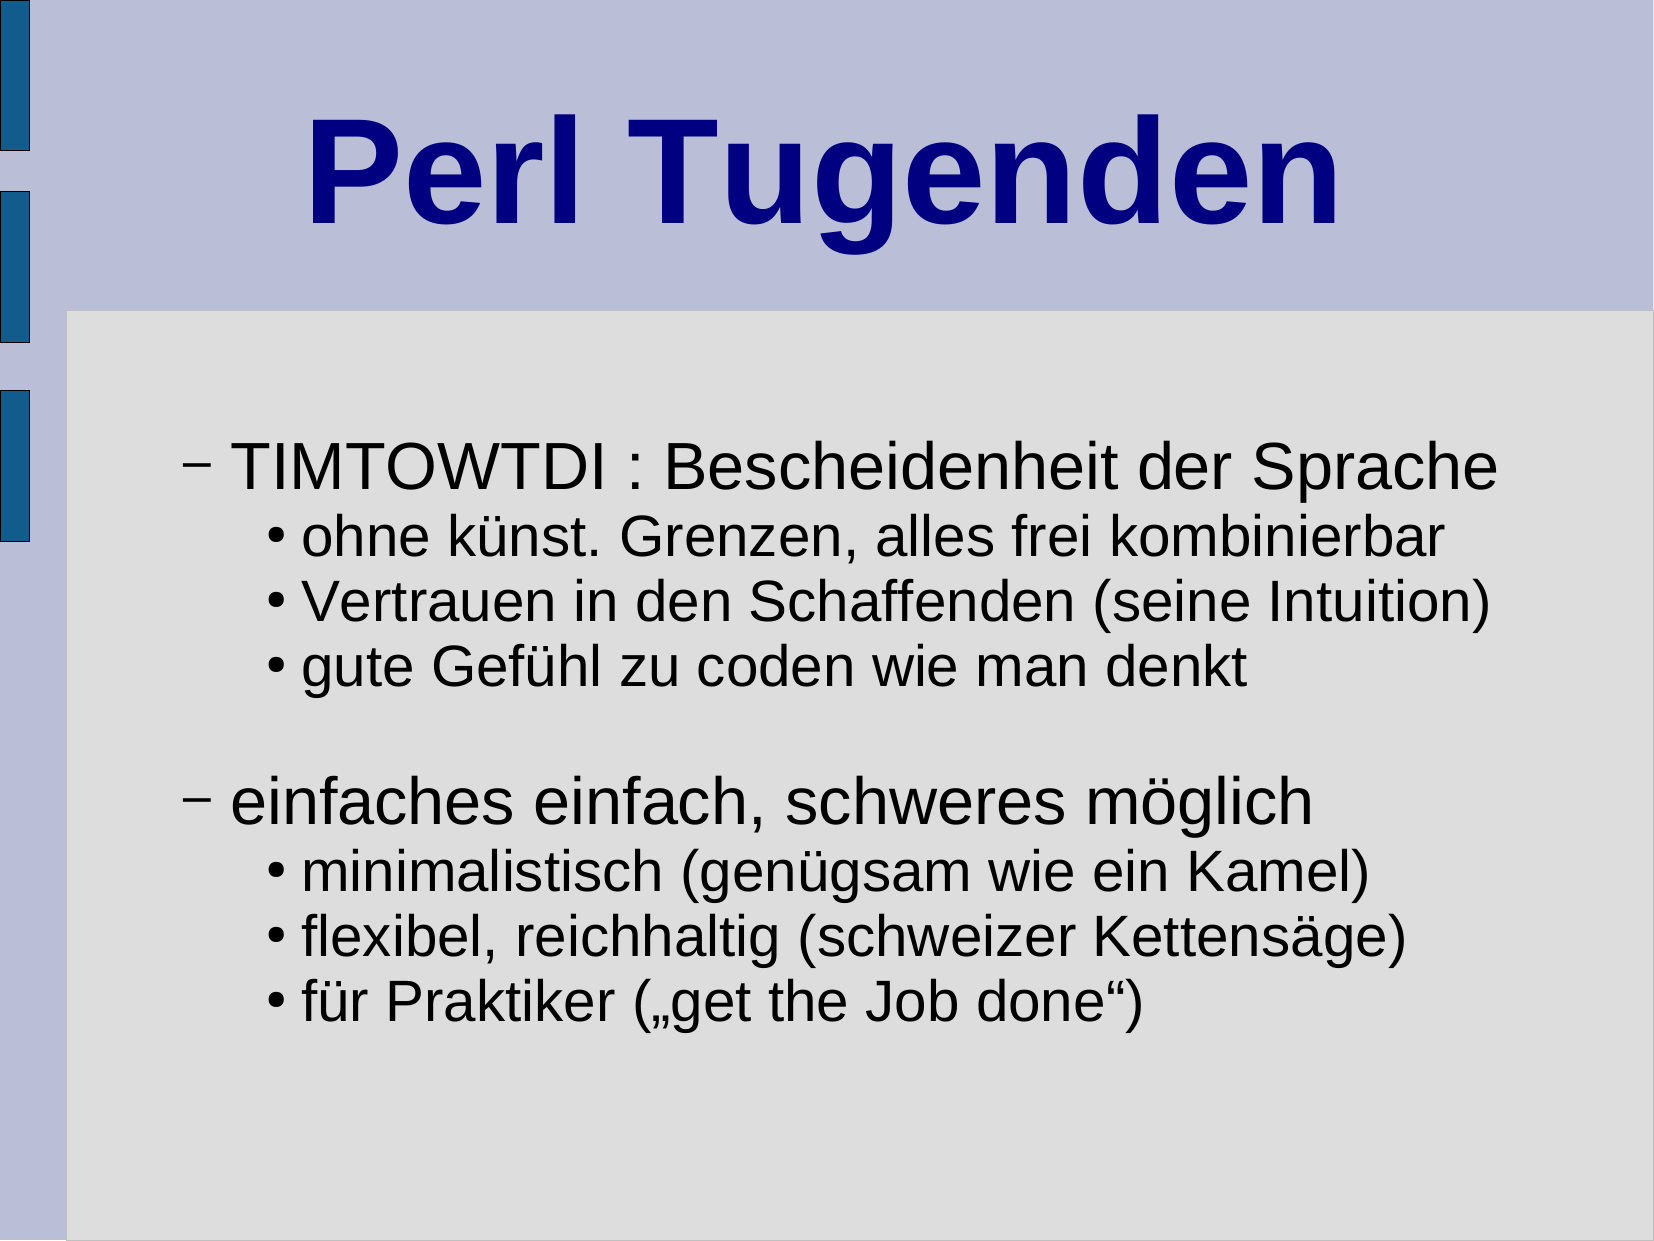

# Perl Tugenden
TIMTOWTDI : Bescheidenheit der Sprache
ohne künst. Grenzen, alles frei kombinierbar
Vertrauen in den Schaffenden (seine Intuition)
gute Gefühl zu coden wie man denkt
einfaches einfach, schweres möglich
minimalistisch (genügsam wie ein Kamel)
flexibel, reichhaltig (schweizer Kettensäge)
für Praktiker („get the Job done“)